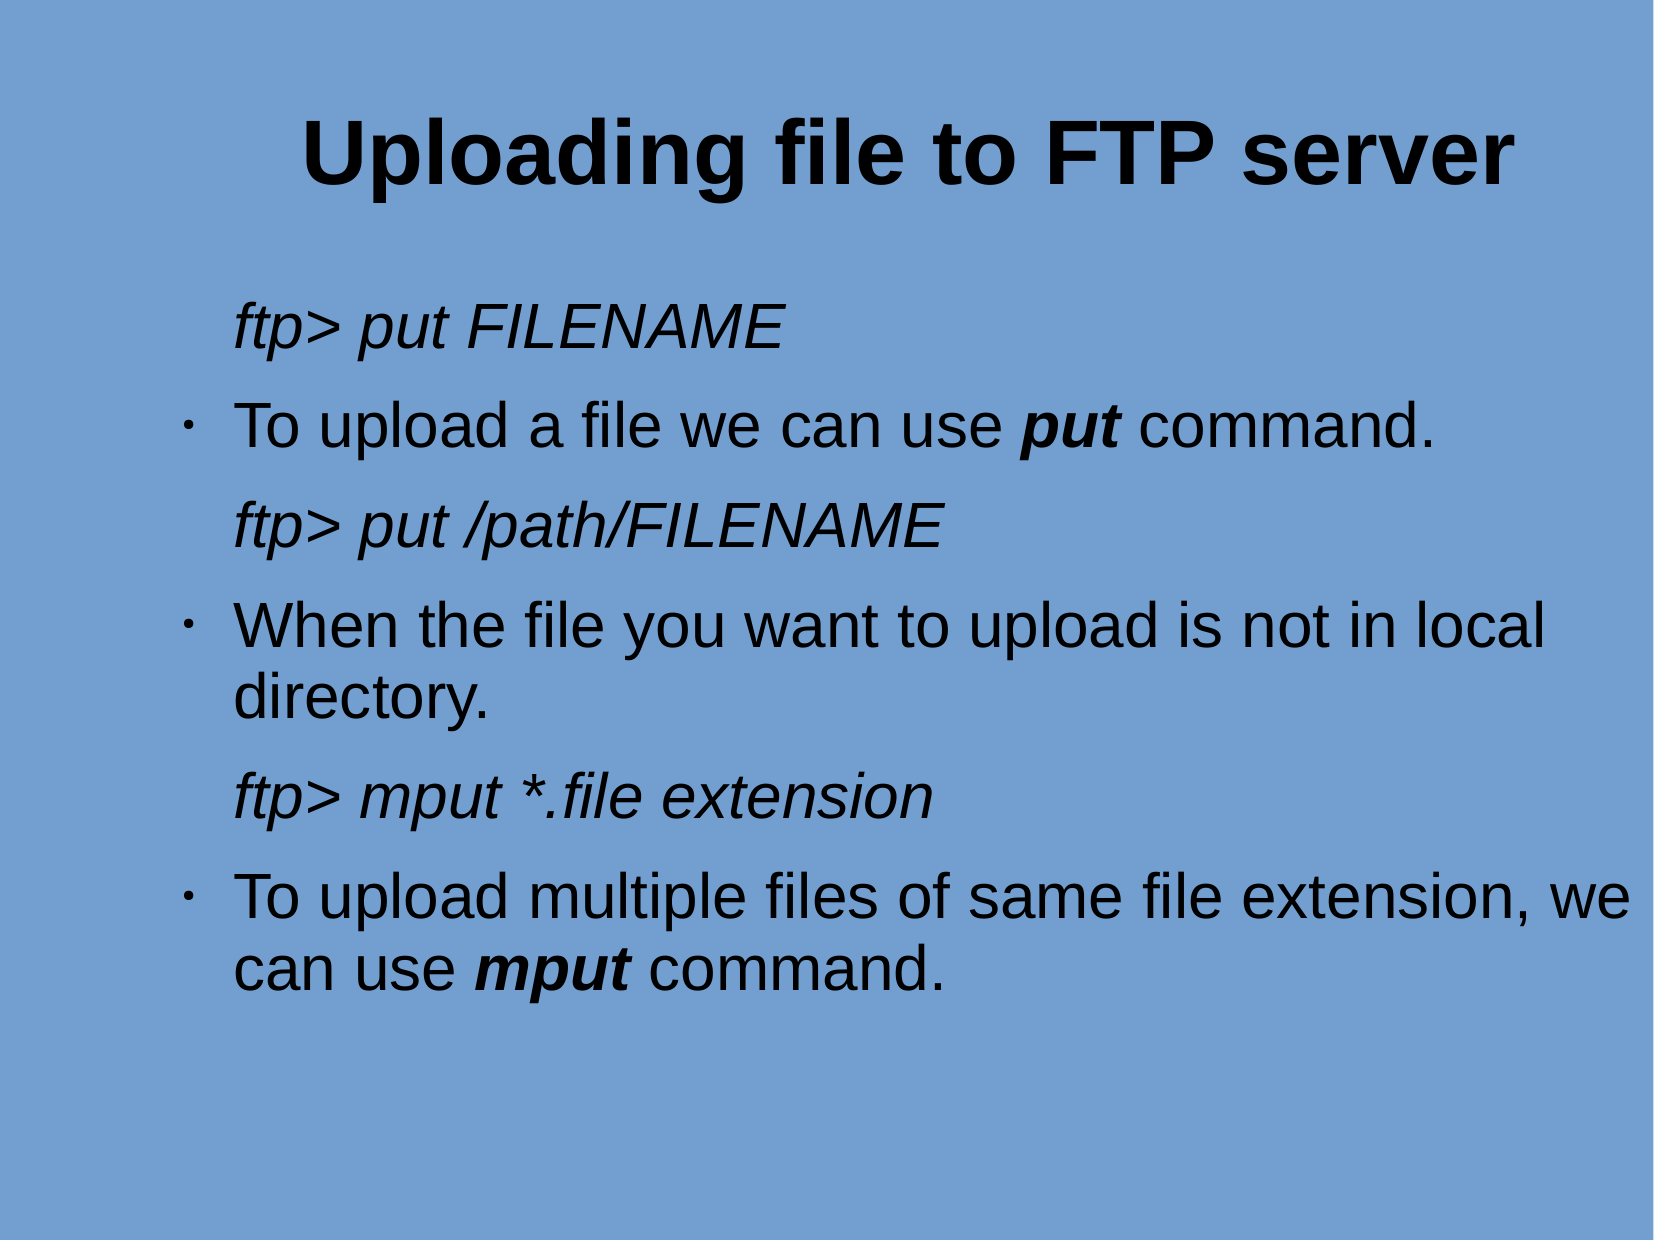

# Uploading file to FTP server
ftp> put FILENAME
To upload a file we can use put command.
ftp> put /path/FILENAME
When the file you want to upload is not in local directory.
ftp> mput *.file extension
To upload multiple files of same file extension, we can use mput command.